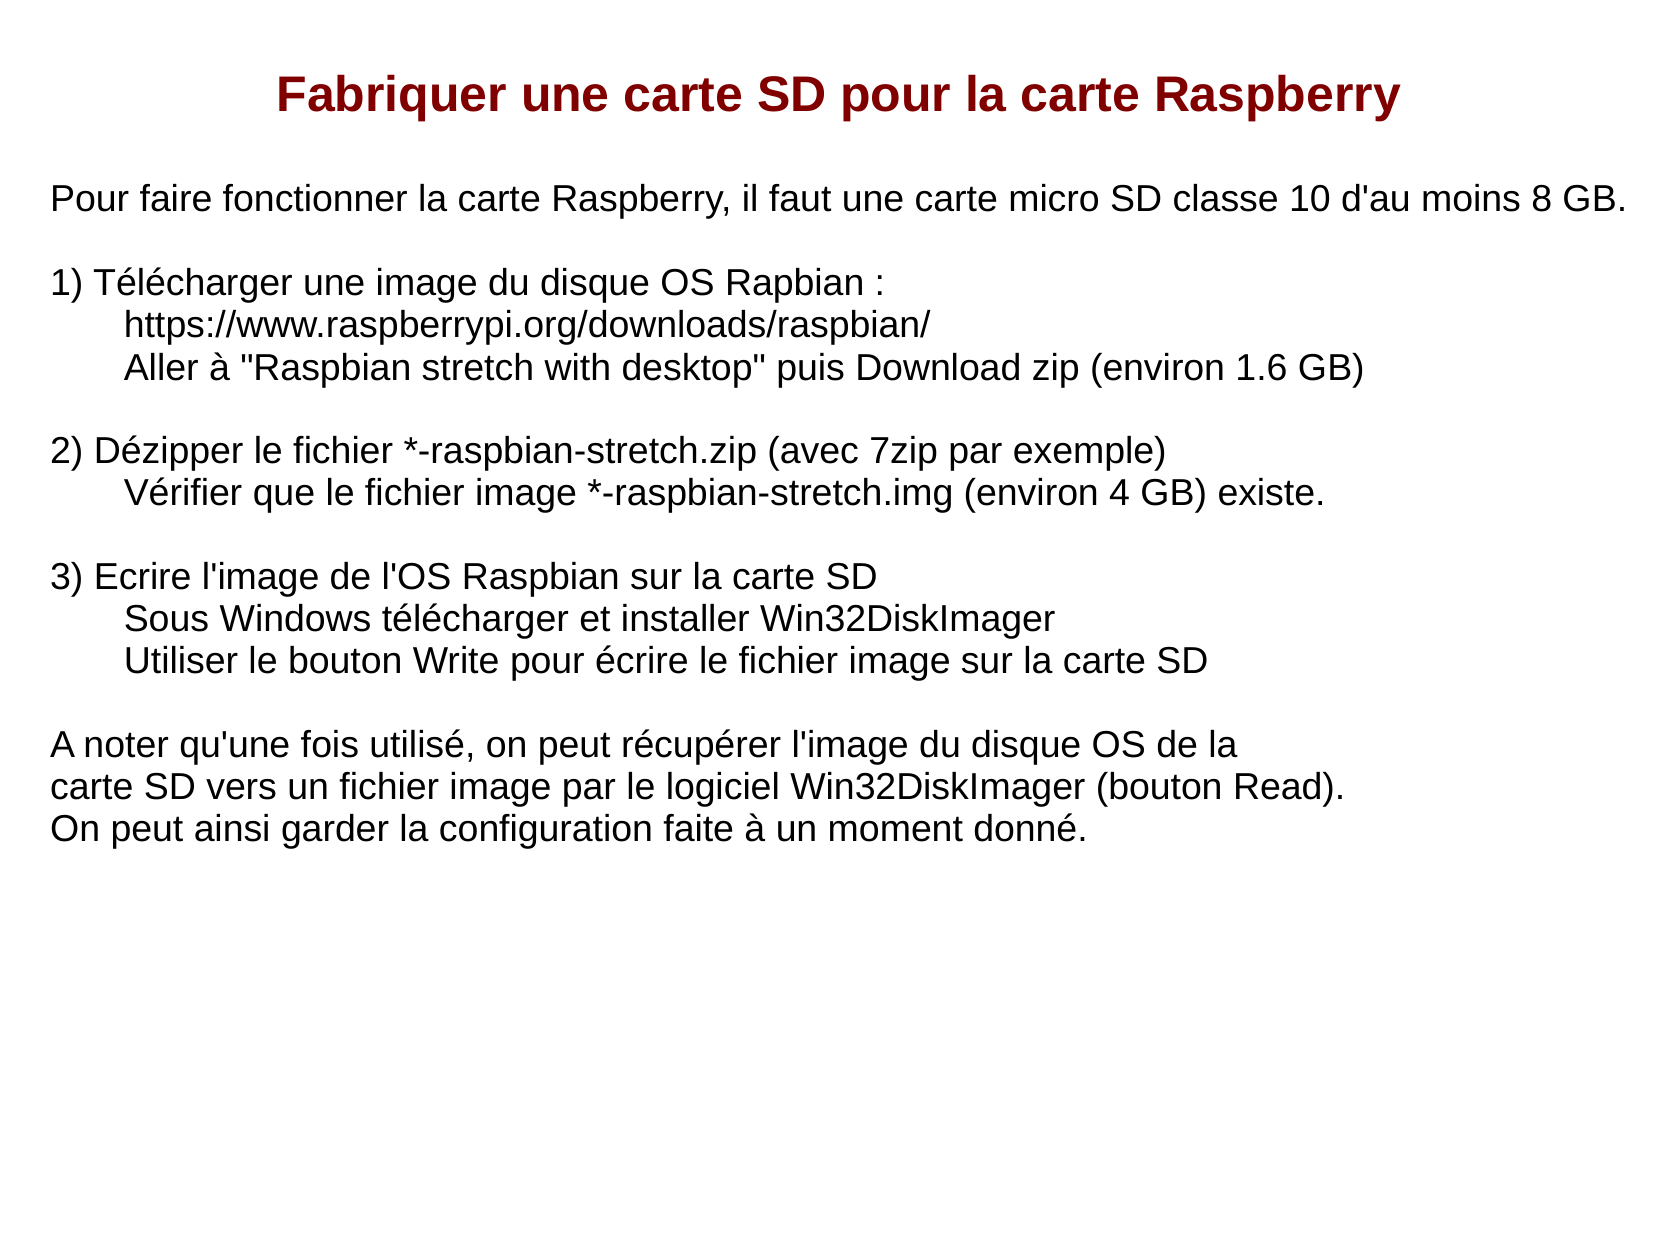

Fabriquer une carte SD pour la carte Raspberry
Pour faire fonctionner la carte Raspberry, il faut une carte micro SD classe 10 d'au moins 8 GB.
1) Télécharger une image du disque OS Rapbian :
	https://www.raspberrypi.org/downloads/raspbian/
	Aller à "Raspbian stretch with desktop" puis Download zip (environ 1.6 GB)
2) Dézipper le fichier *-raspbian-stretch.zip (avec 7zip par exemple)
	Vérifier que le fichier image *-raspbian-stretch.img (environ 4 GB) existe.
3) Ecrire l'image de l'OS Raspbian sur la carte SD
	Sous Windows télécharger et installer Win32DiskImager
	Utiliser le bouton Write pour écrire le fichier image sur la carte SD
A noter qu'une fois utilisé, on peut récupérer l'image du disque OS de la
carte SD vers un fichier image par le logiciel Win32DiskImager (bouton Read).
On peut ainsi garder la configuration faite à un moment donné.